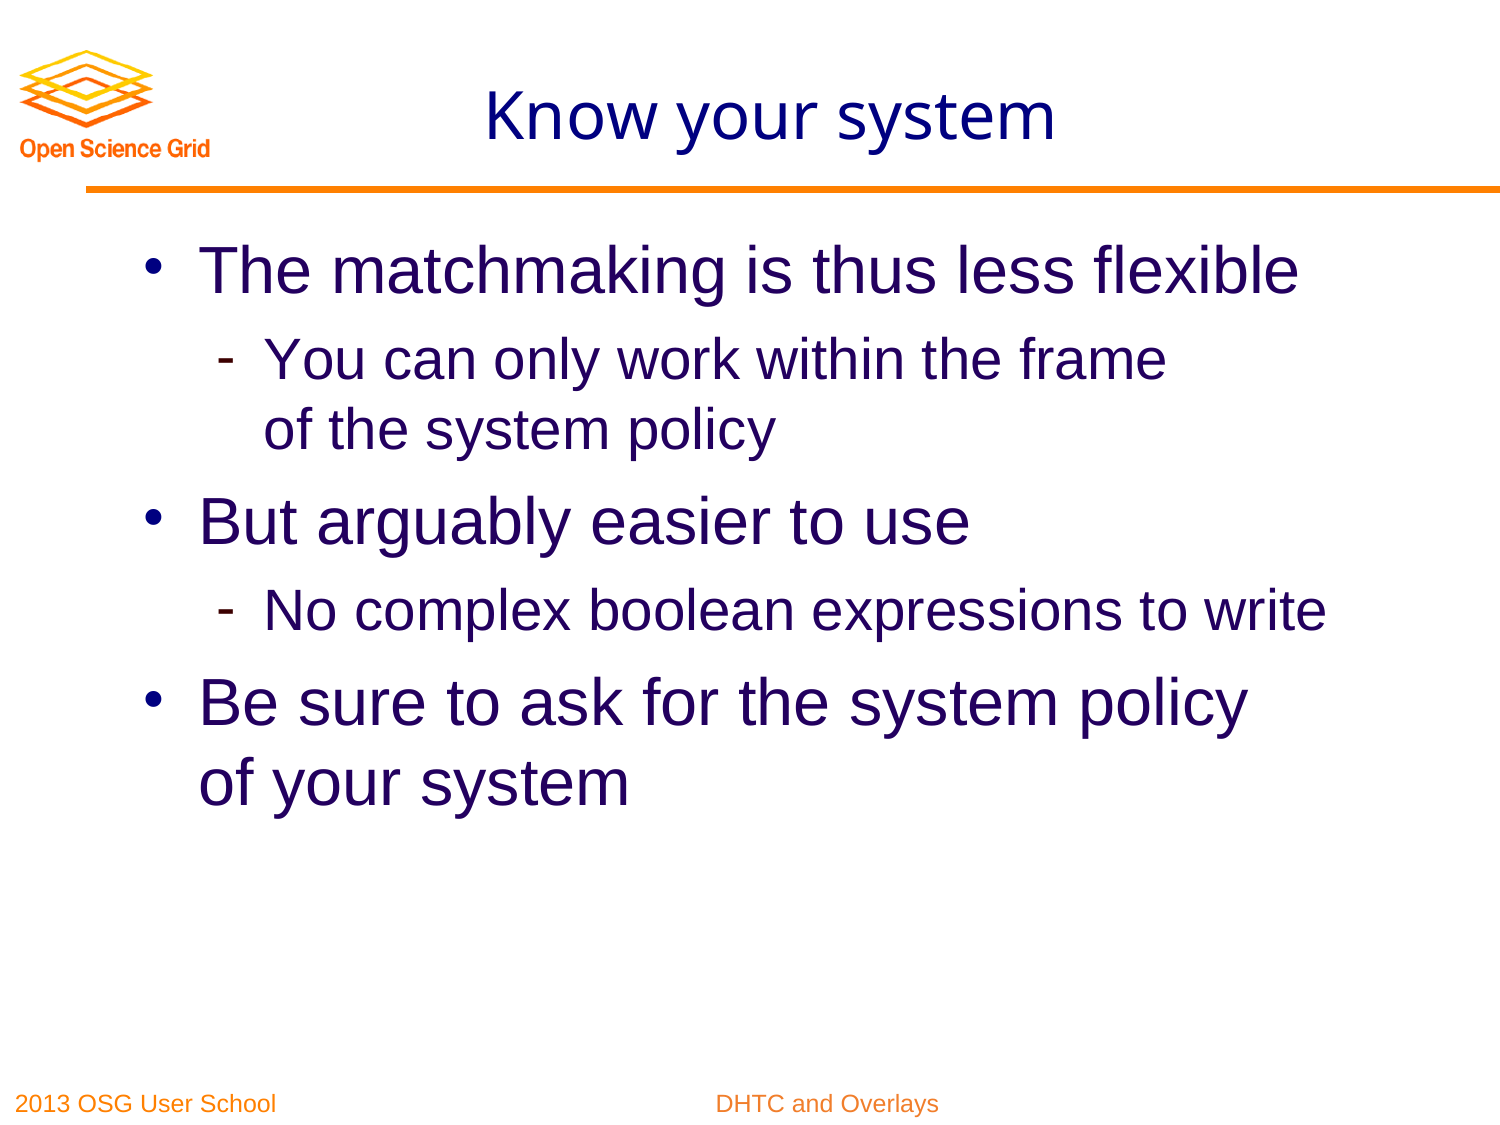

# Know your system
The matchmaking is thus less flexible
You can only work within the frame of the system policy
But arguably easier to use
No complex boolean expressions to write
Be sure to ask for the system policy of your system